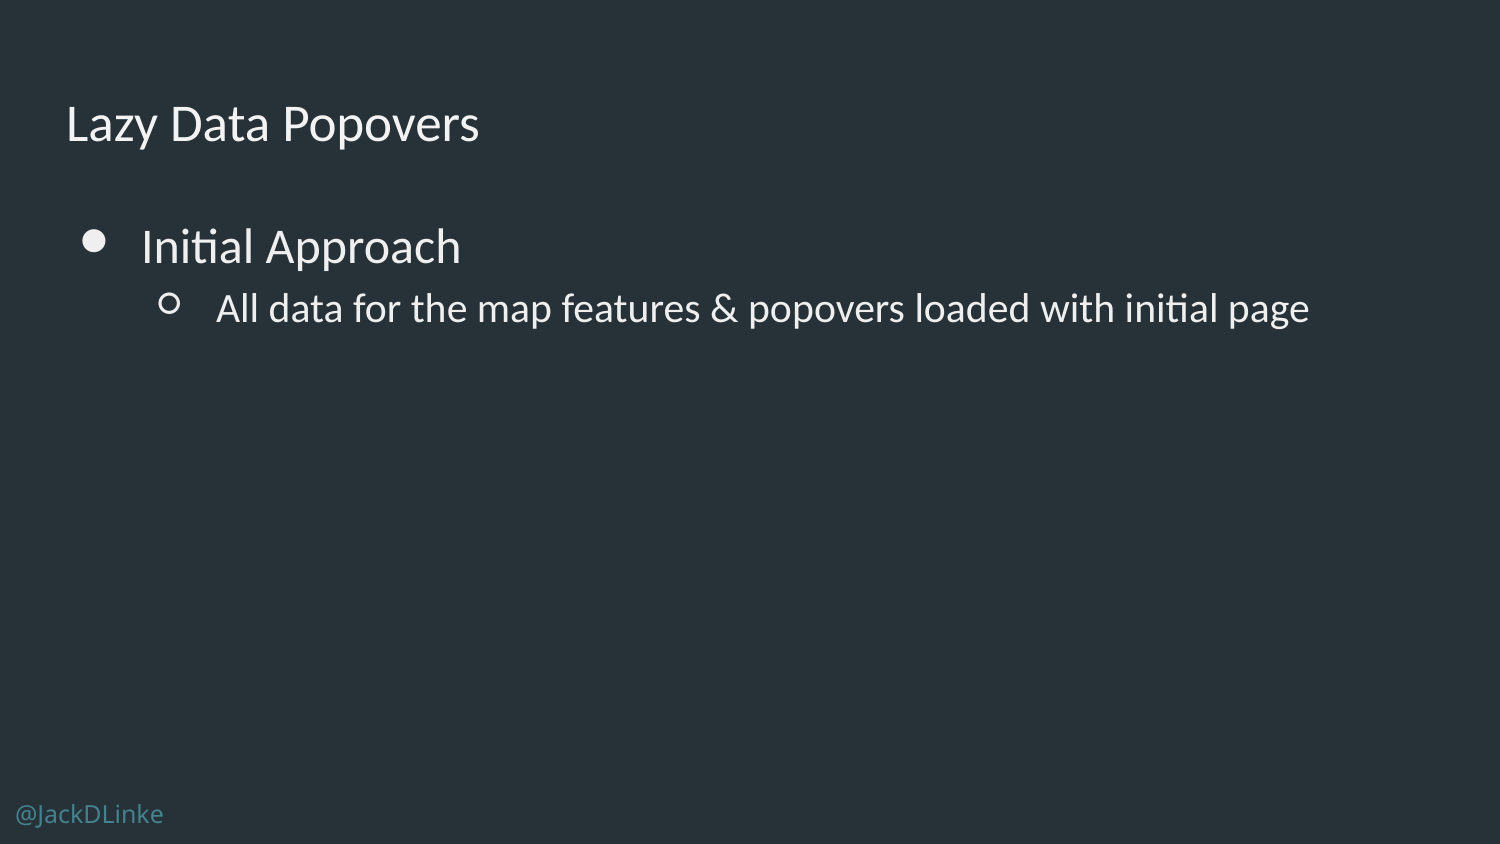

# Lazy Data Popovers
Initial Approach
All data for the map features & popovers loaded with initial page